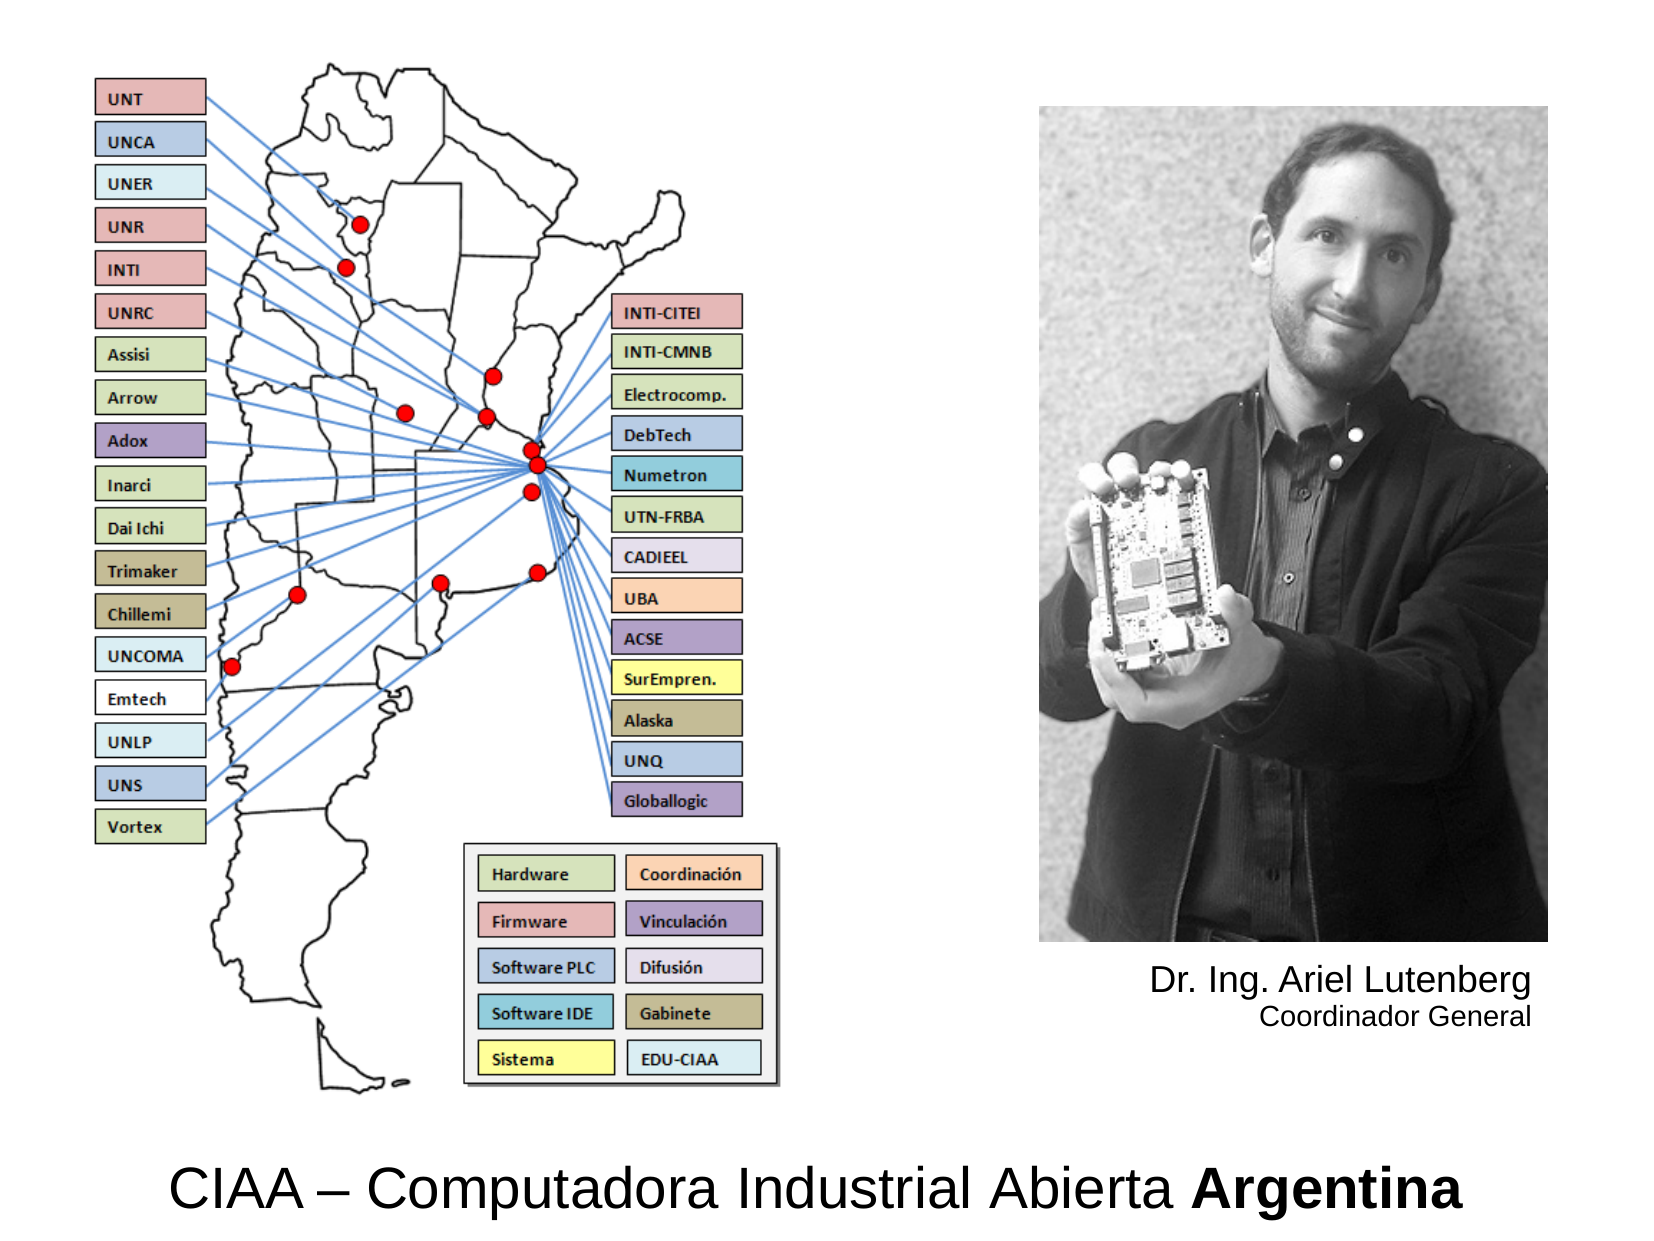

Dr. Ing. Ariel Lutenberg
Coordinador General
CIAA – Computadora Industrial Abierta Argentina